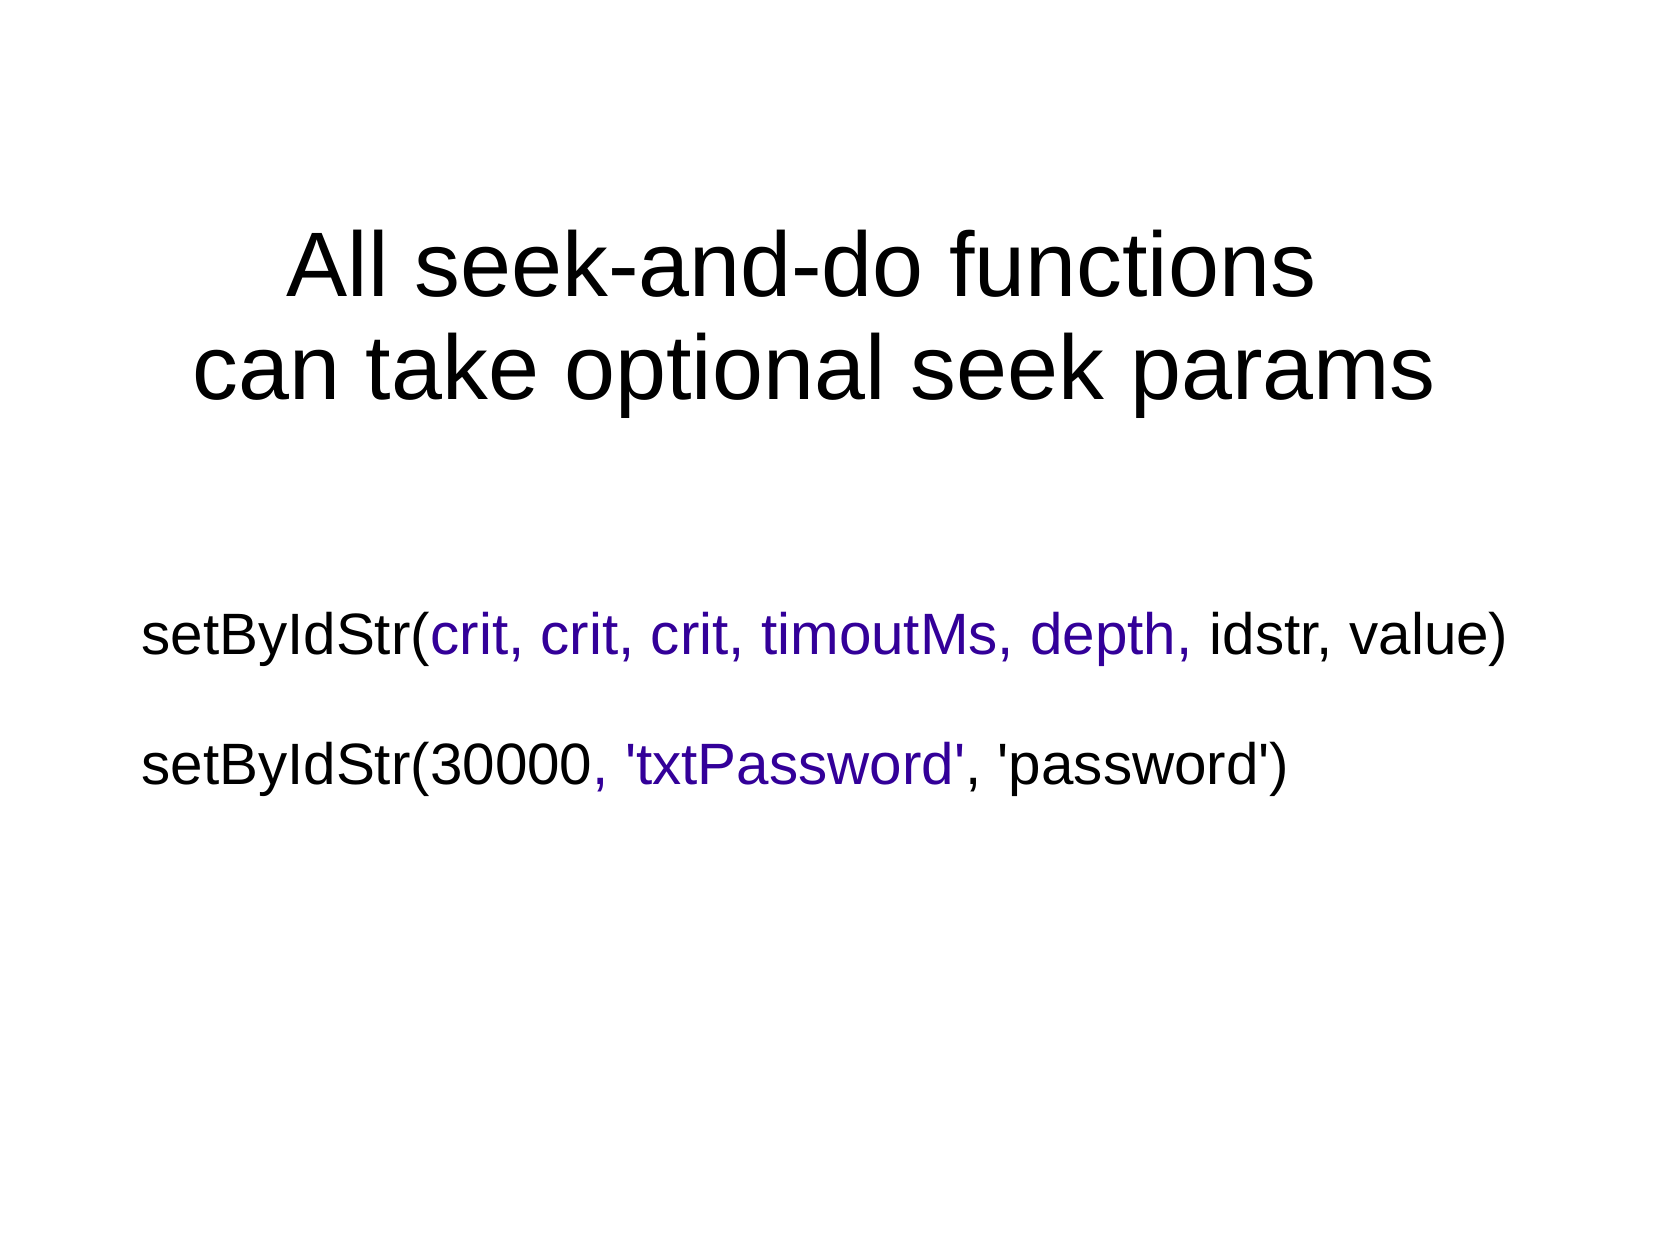

# All seek-and-do functions can take optional seek params
setByIdStr(crit, crit, crit, timoutMs, depth, idstr, value)
setByIdStr(30000, 'txtPassword', 'password')